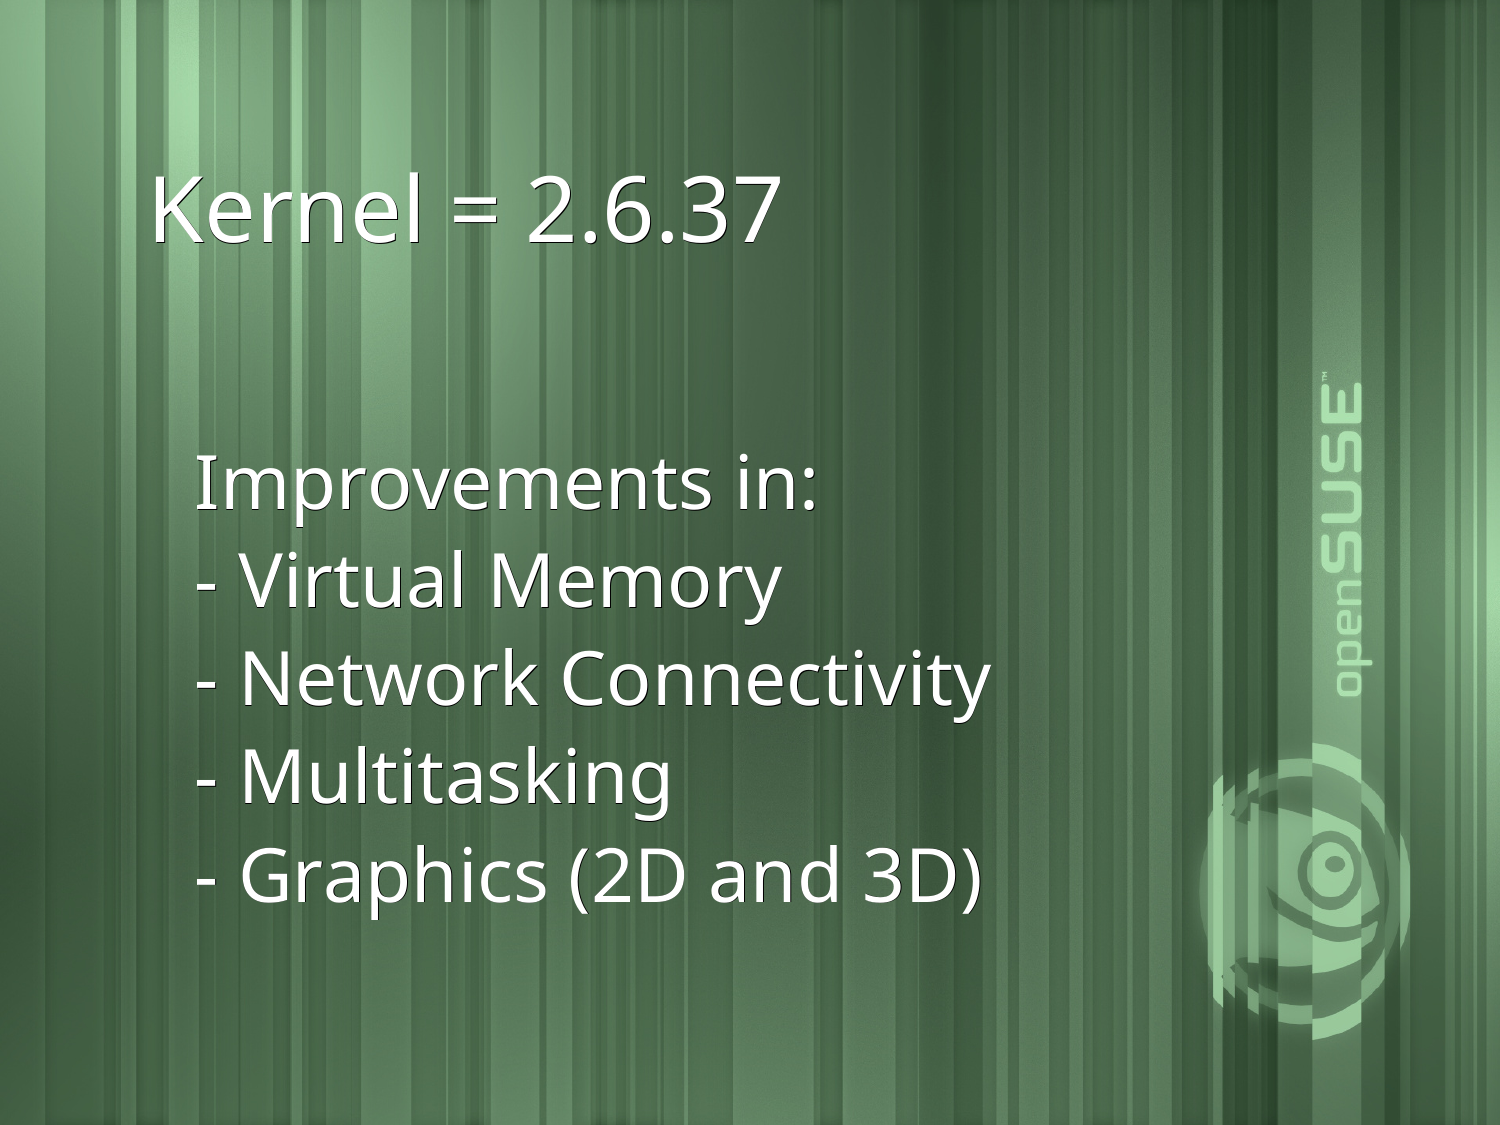

# Kernel = 2.6.37
 Improvements in:
 - Virtual Memory
 - Network Connectivity
 - Multitasking
 - Graphics (2D and 3D)